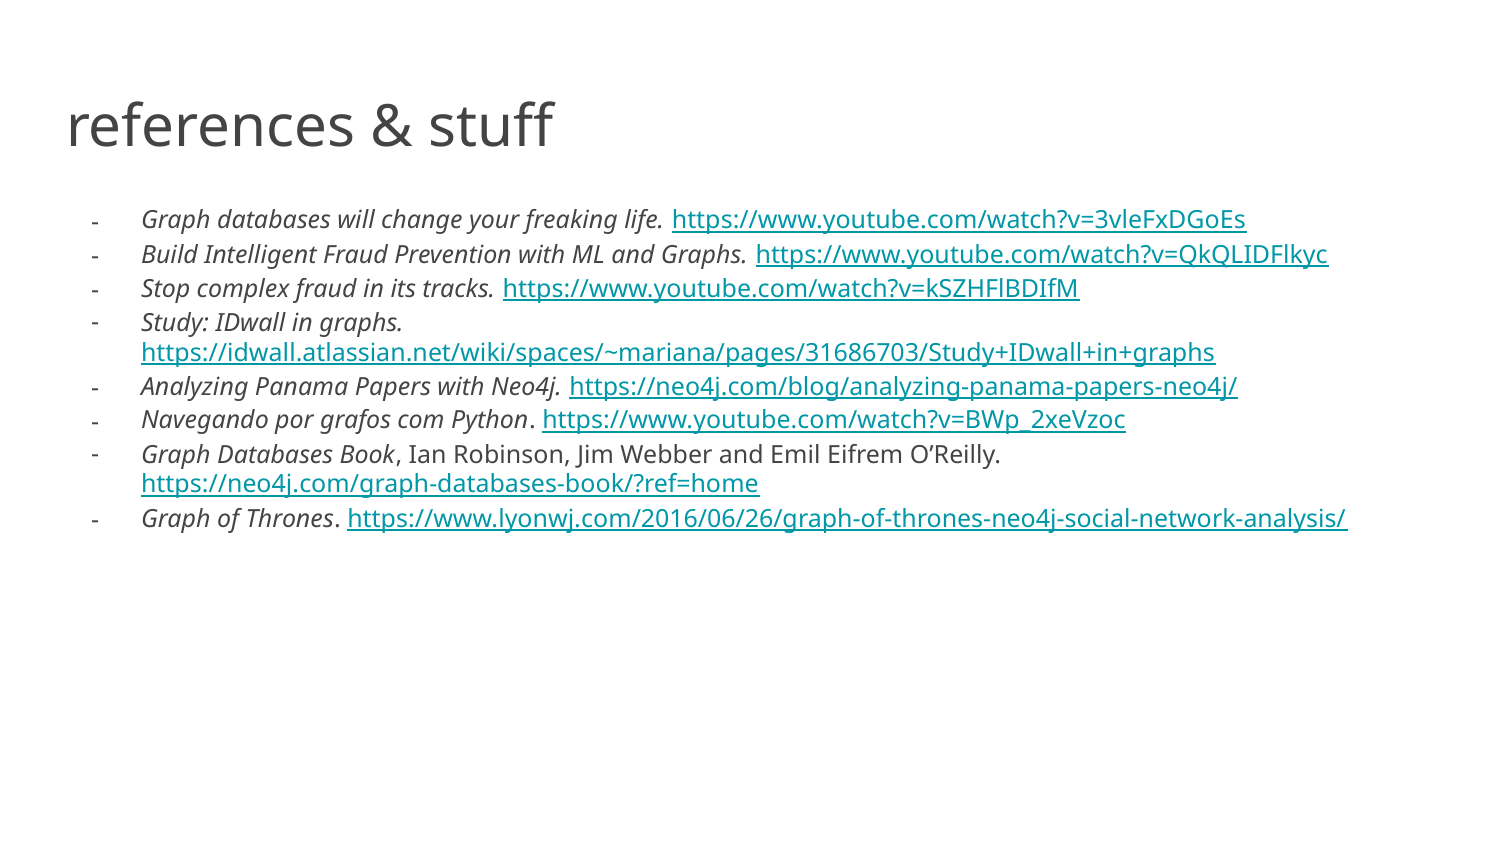

# references & stuff
Graph databases will change your freaking life. https://www.youtube.com/watch?v=3vleFxDGoEs
Build Intelligent Fraud Prevention with ML and Graphs. https://www.youtube.com/watch?v=QkQLIDFlkyc
Stop complex fraud in its tracks. https://www.youtube.com/watch?v=kSZHFlBDIfM
Study: IDwall in graphs. https://idwall.atlassian.net/wiki/spaces/~mariana/pages/31686703/Study+IDwall+in+graphs
Analyzing Panama Papers with Neo4j. https://neo4j.com/blog/analyzing-panama-papers-neo4j/
Navegando por grafos com Python. https://www.youtube.com/watch?v=BWp_2xeVzoc
Graph Databases Book, Ian Robinson, Jim Webber and Emil Eifrem O’Reilly. https://neo4j.com/graph-databases-book/?ref=home
Graph of Thrones. https://www.lyonwj.com/2016/06/26/graph-of-thrones-neo4j-social-network-analysis/